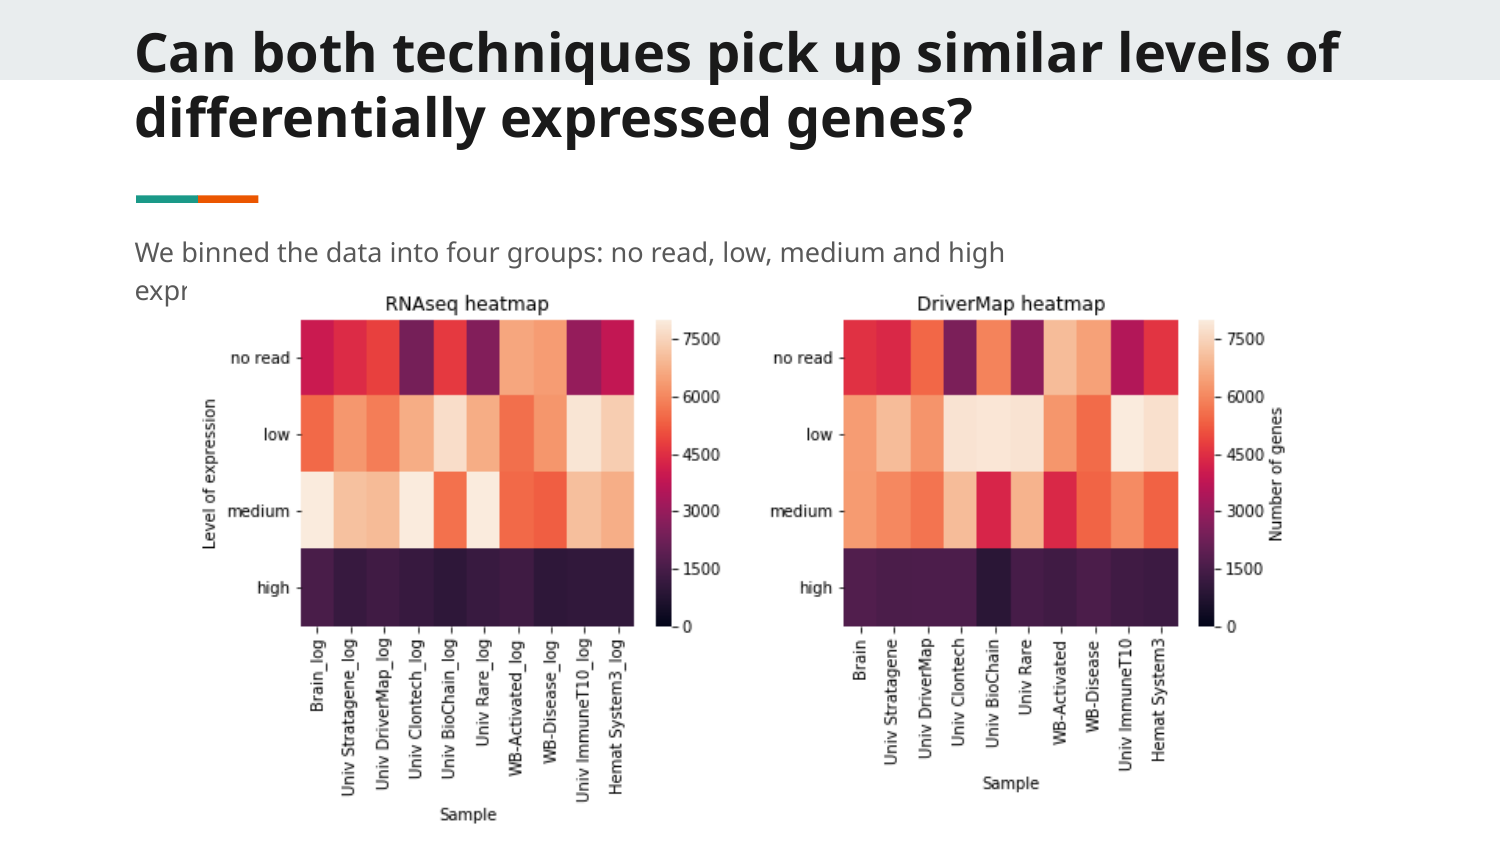

# Can both techniques pick up similar levels of differentially expressed genes?
We binned the data into four groups: no read, low, medium and high expression.